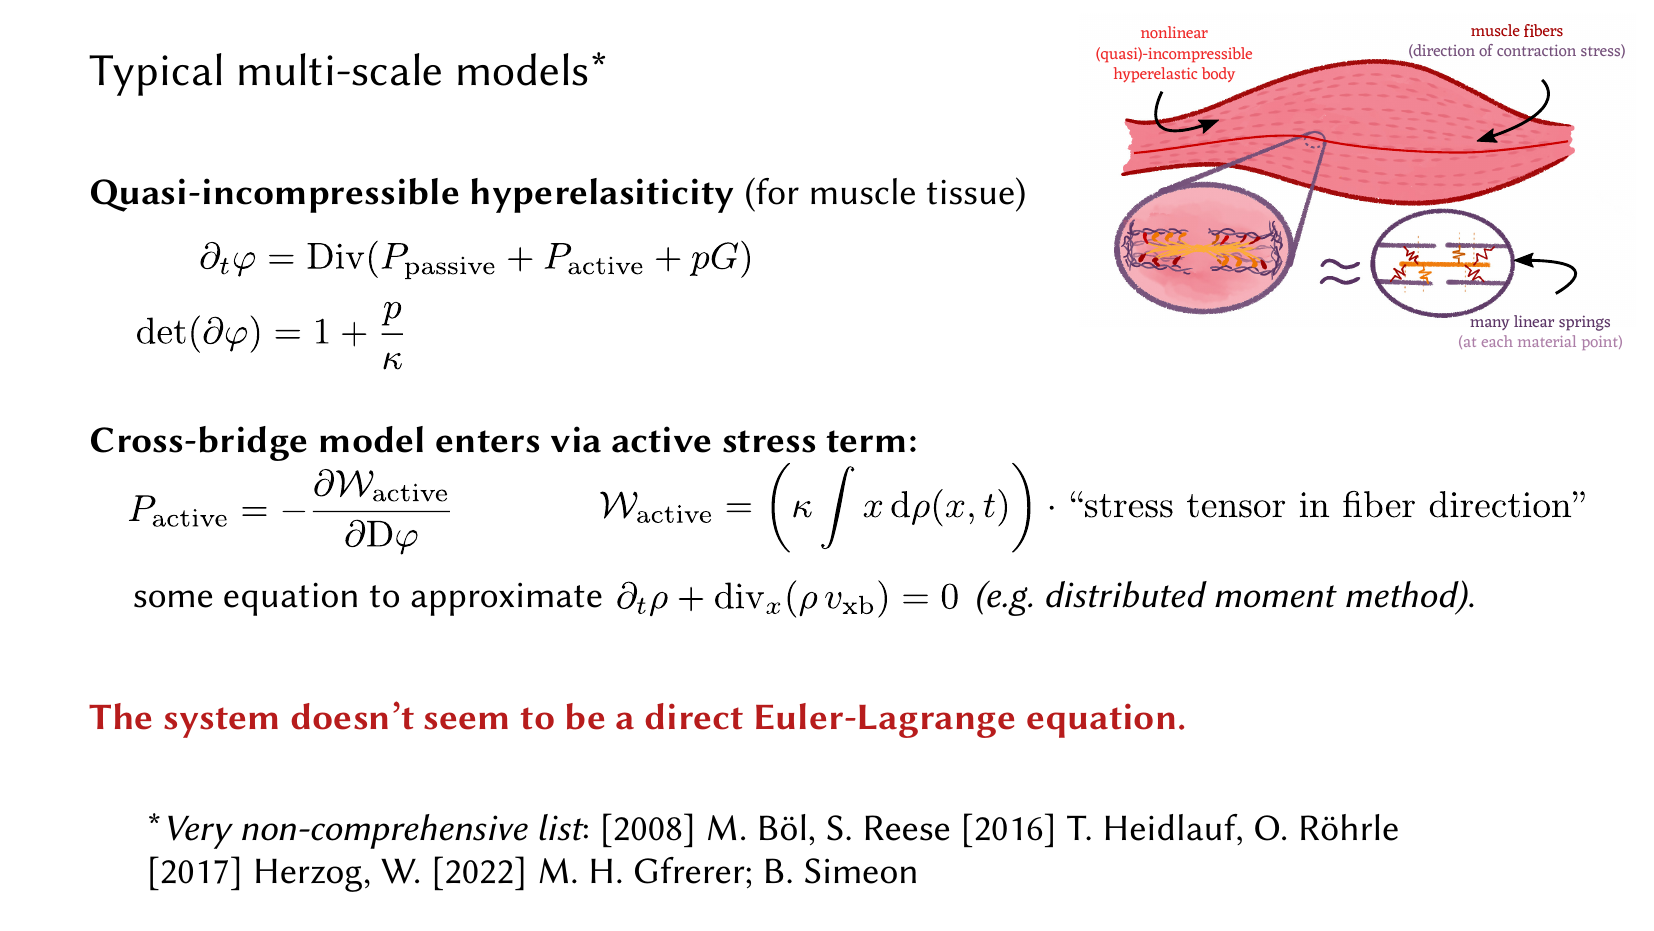

Typical multi-scale models*
Quasi-incompressible hyperelasiticity (for muscle tissue)
Cross-bridge model enters via active stress term:
some equation to approximate (e.g. distributed moment method).
The system doesn’t seem to be a direct Euler-Lagrange equation.
*Very non-comprehensive list: [2008] M. Böl, S. Reese [2016] T. Heidlauf, O. Röhrle
[2017] Herzog, W. [2022] M. H. Gfrerer; B. Simeon